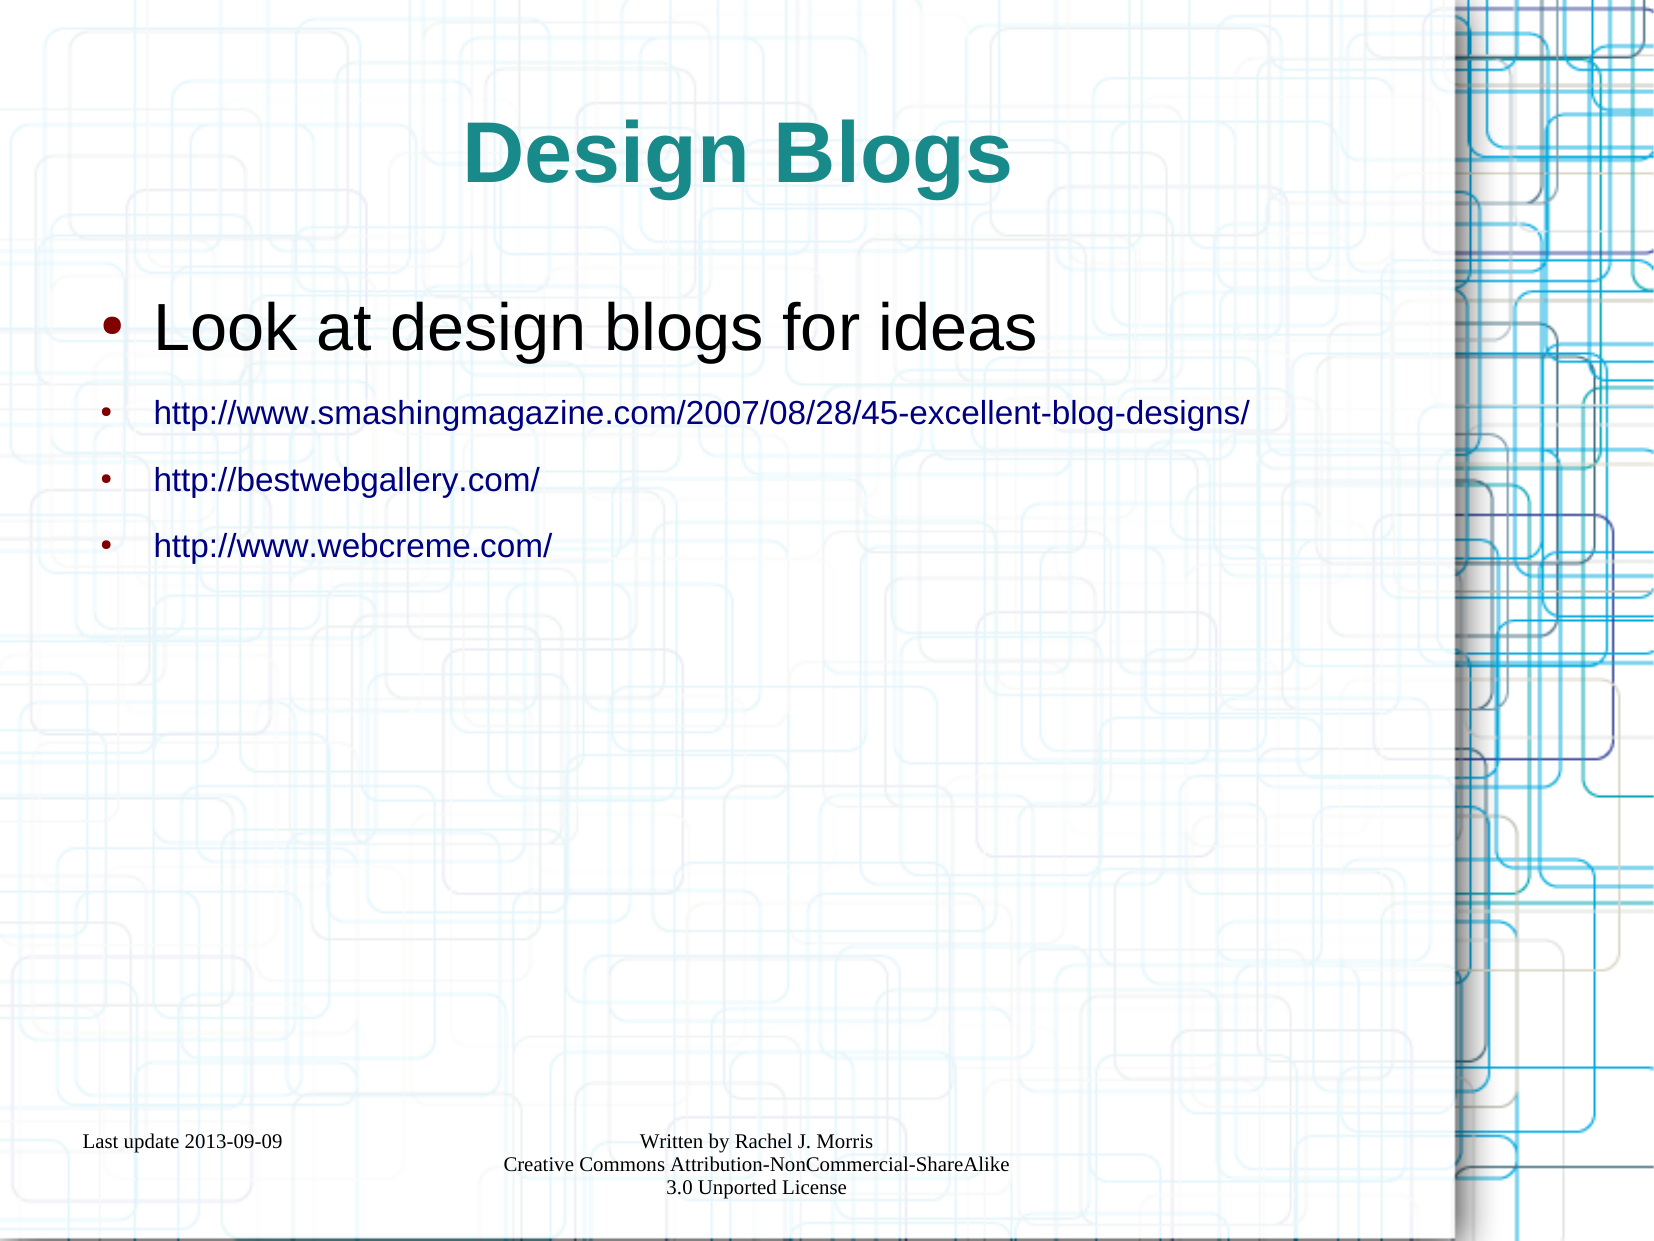

# Design Blogs
Look at design blogs for ideas
http://www.smashingmagazine.com/2007/08/28/45-excellent-blog-designs/
http://bestwebgallery.com/
http://www.webcreme.com/